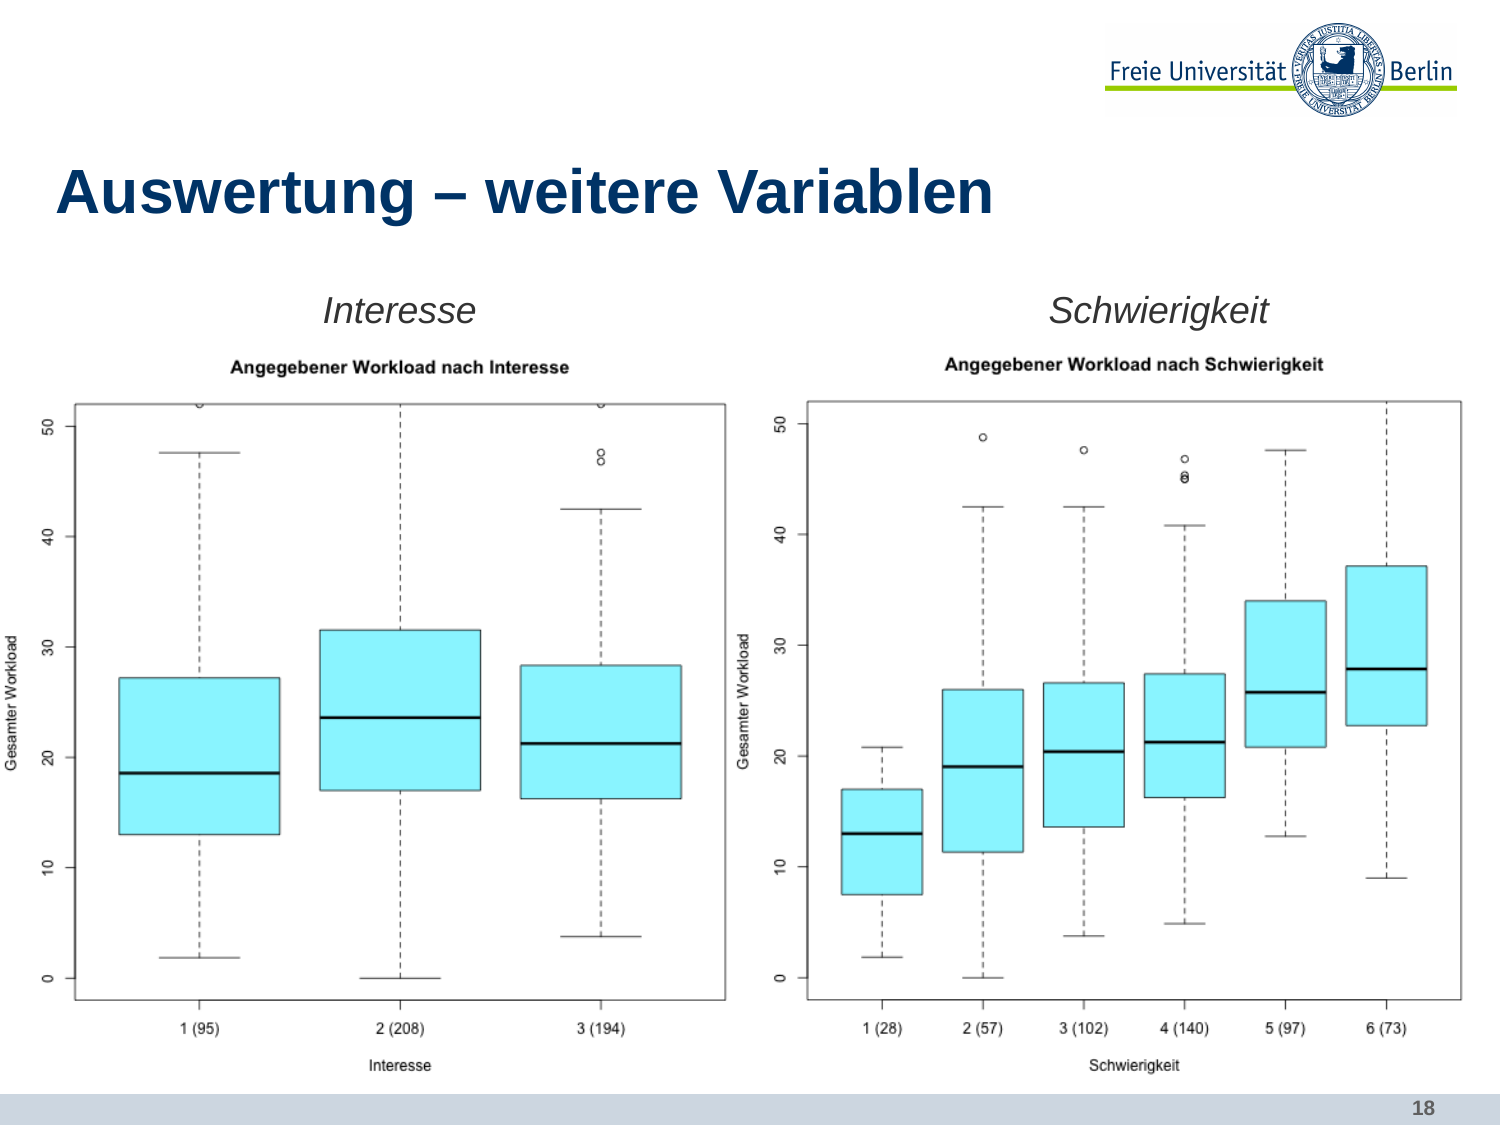

# Auswertung – weitere Variablen
Schwierigkeit
Interesse